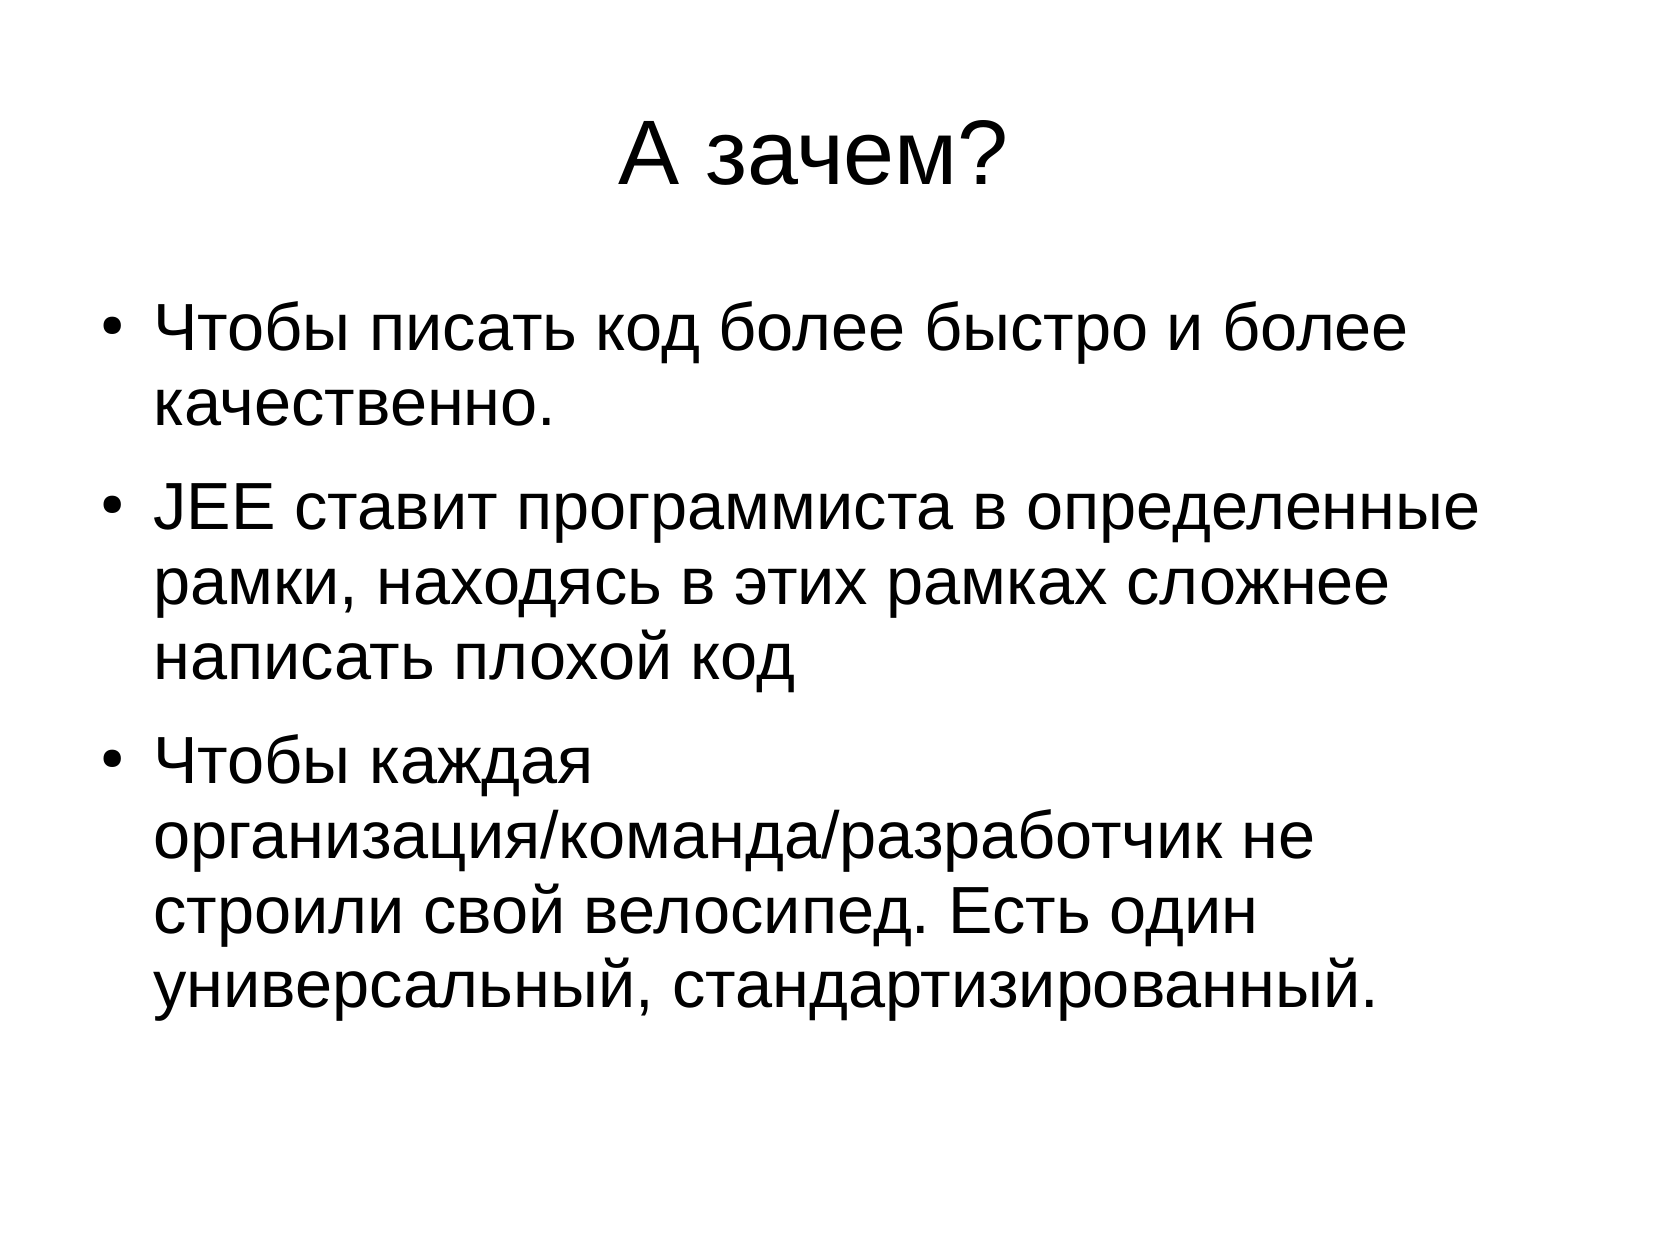

# А зачем?
Чтобы писать код более быстро и более качественно.
JEE ставит программиста в определенные рамки, находясь в этих рамках сложнее написать плохой код
Чтобы каждая организация/команда/разработчик не строили свой велосипед. Есть один универсальный, стандартизированный.